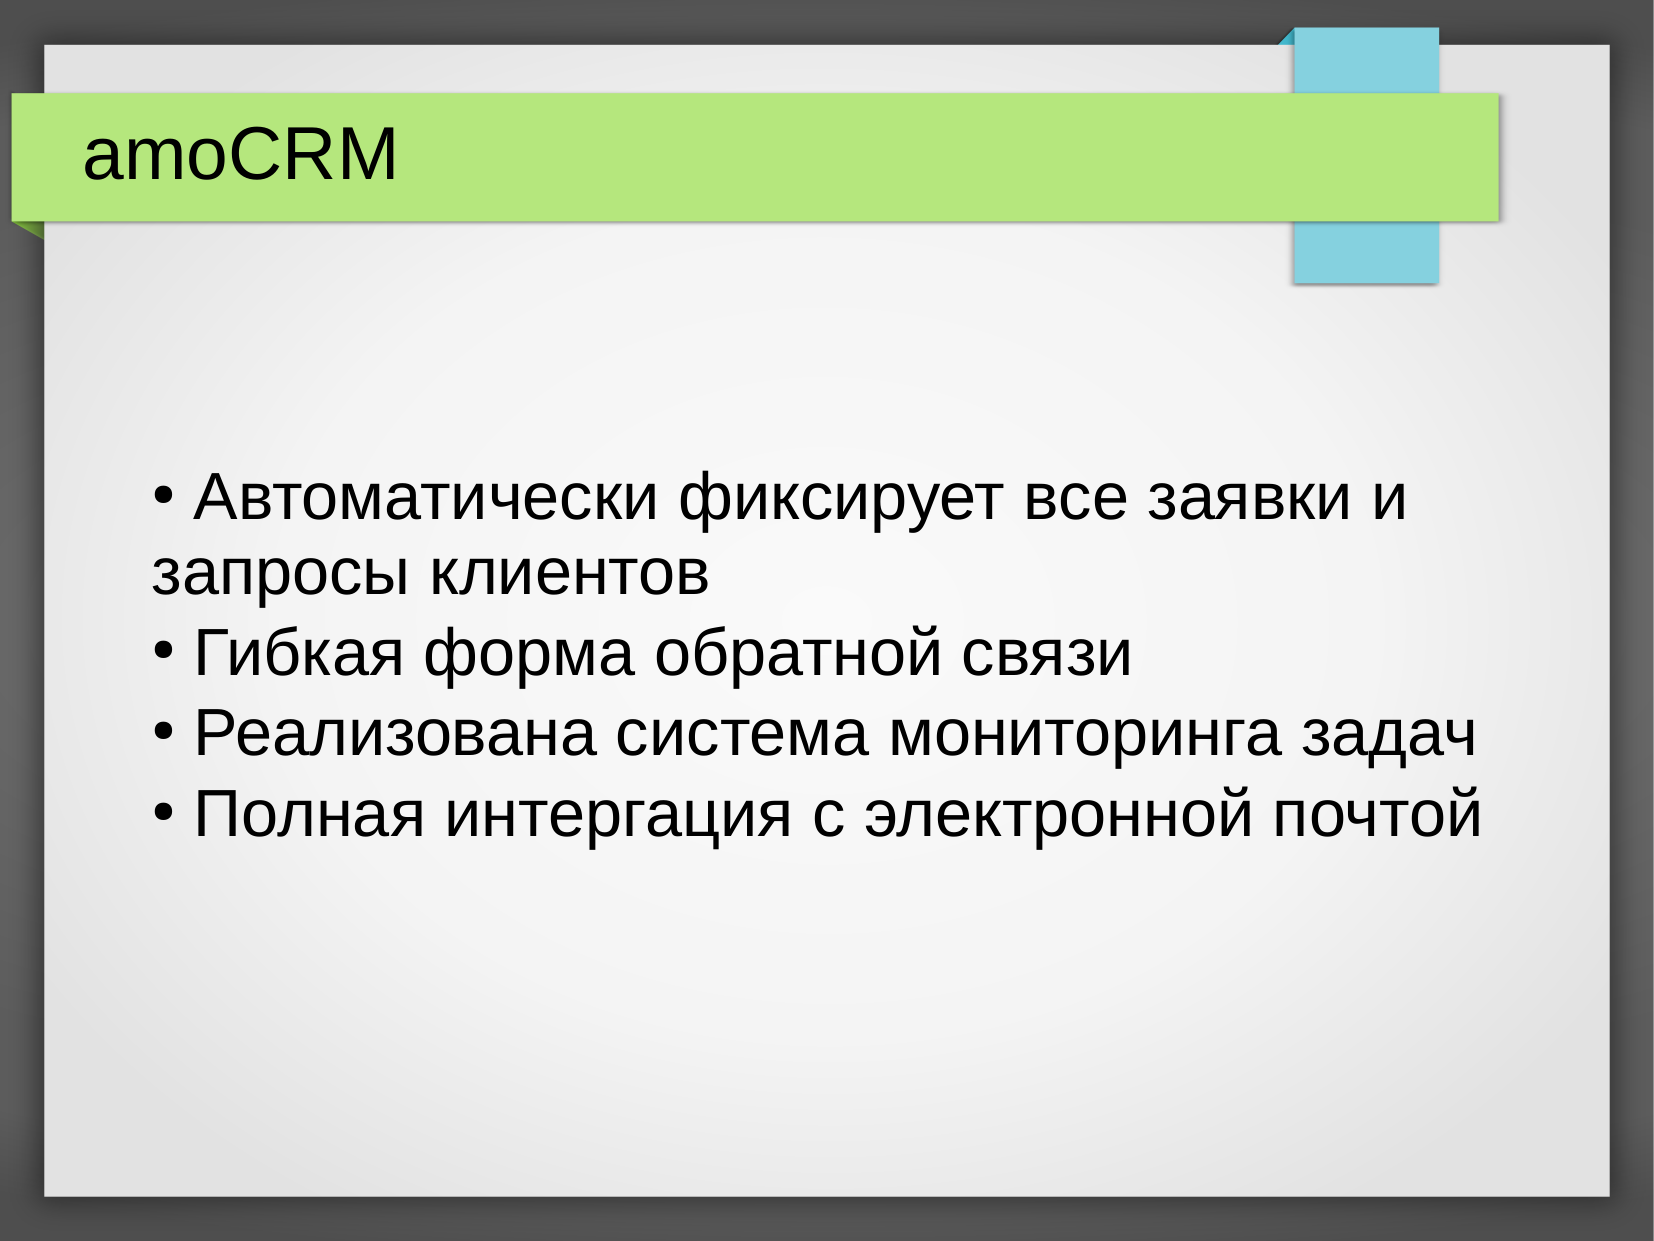

# amoCRM
 Автоматически фиксирует все заявки и запросы клиентов
 Гибкая форма обратной связи
 Реализована система мониторинга задач
 Полная интергация с электронной почтой